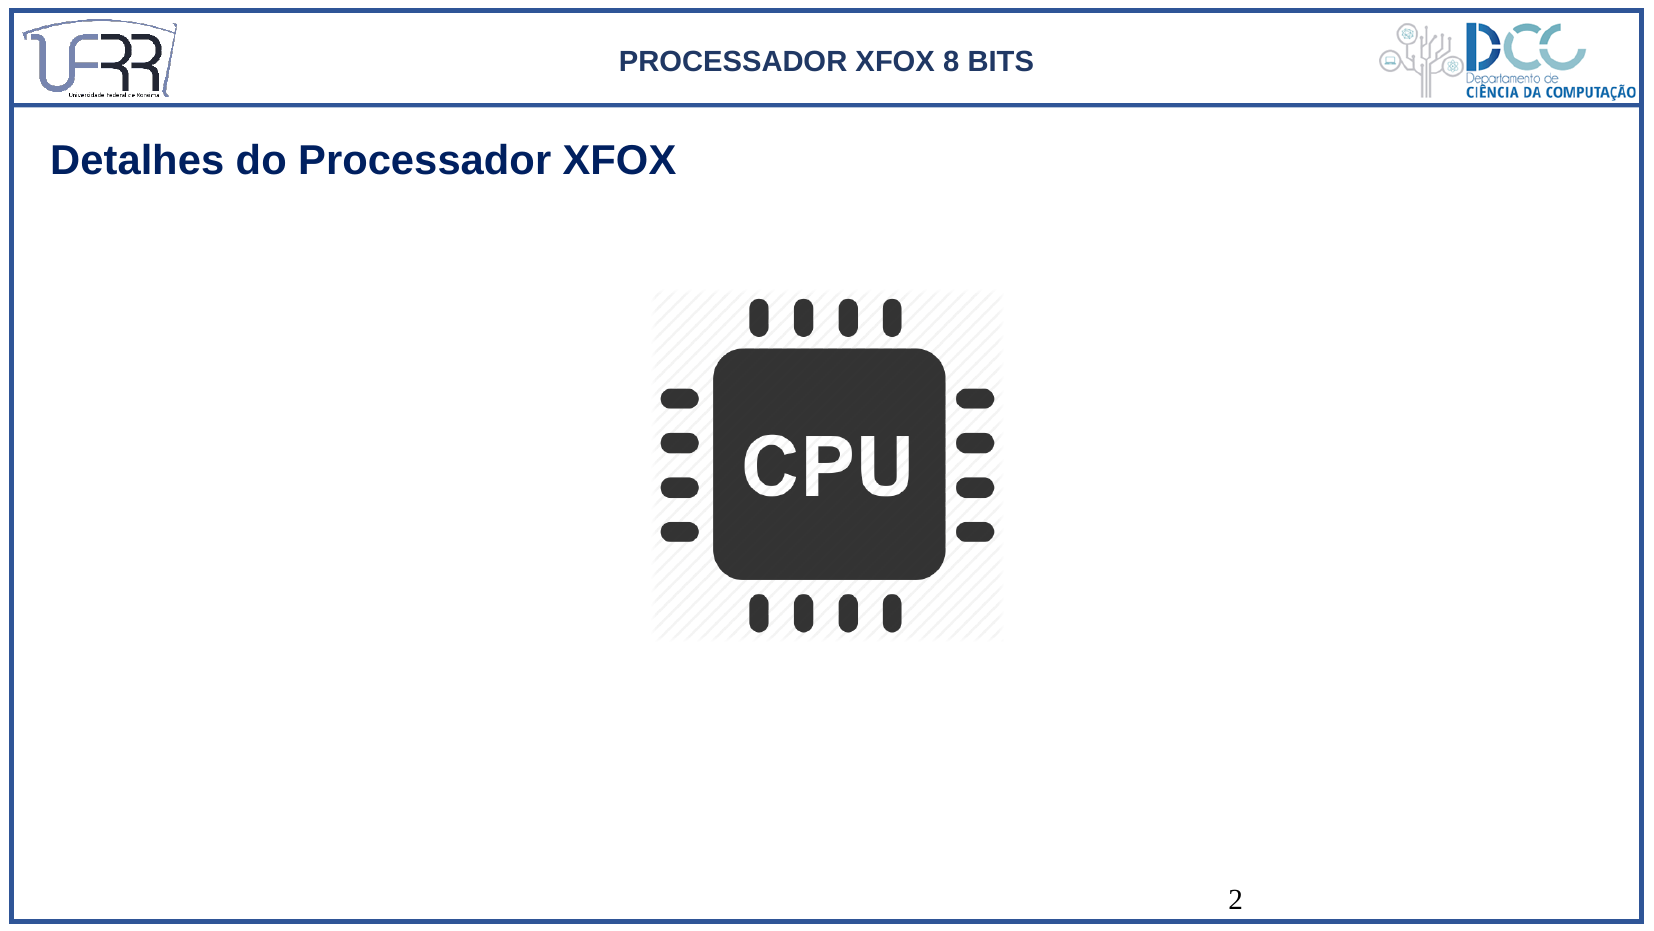

# PROCESSADOR XFOX 8 BITS
Detalhes do Processador XFOX